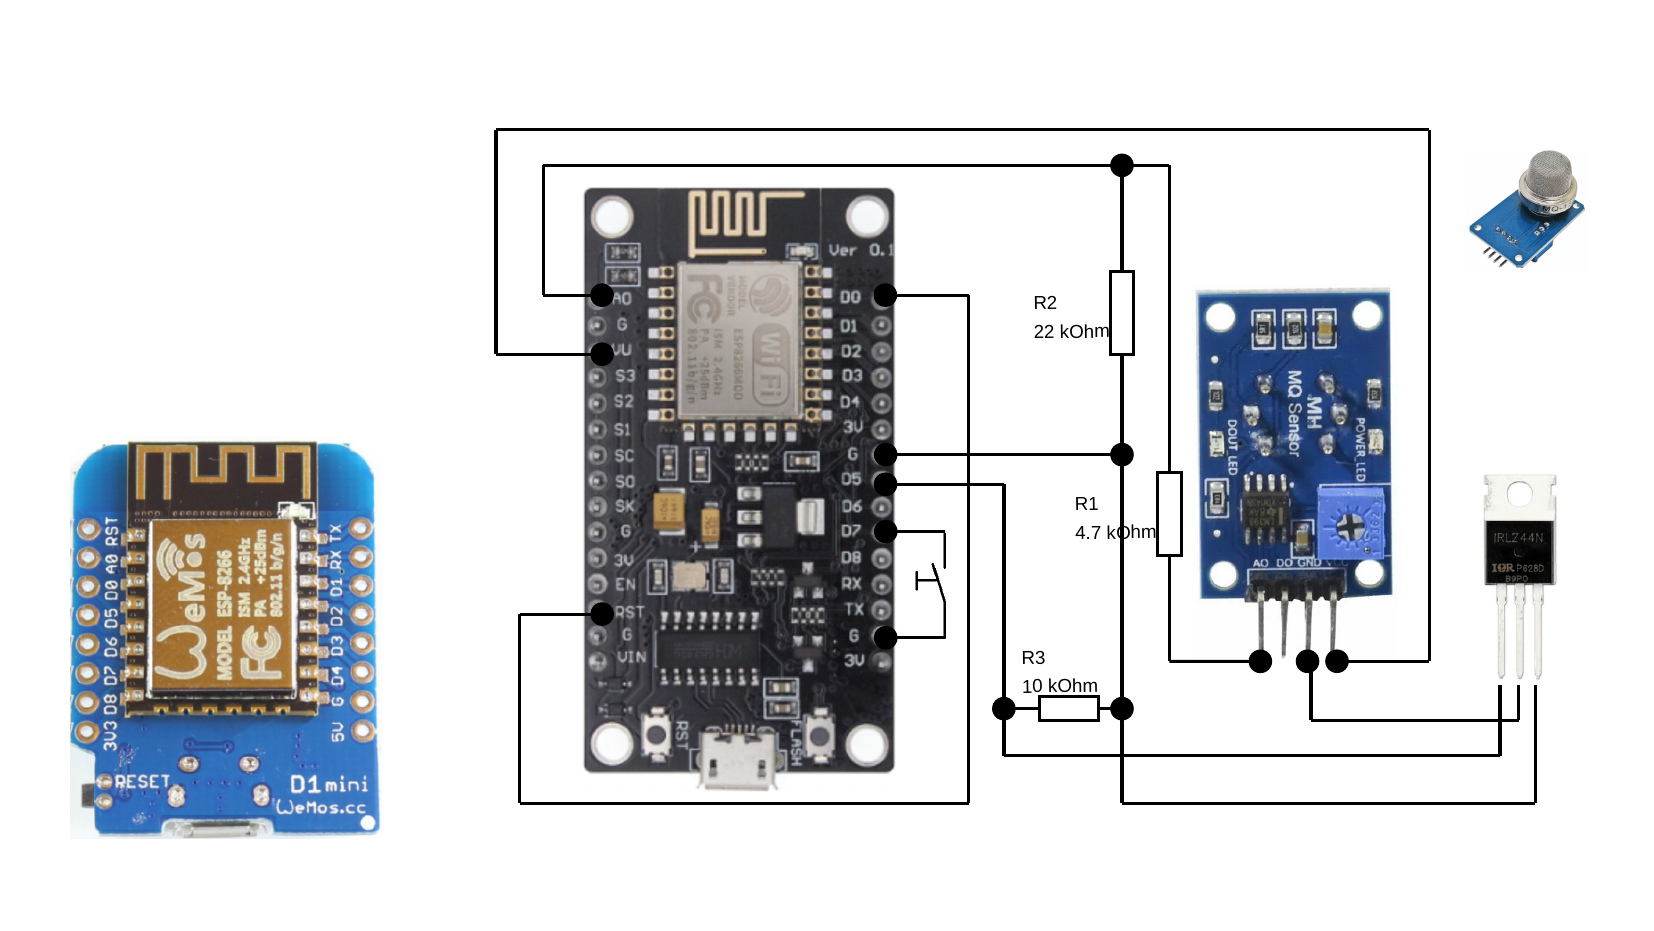

R2
22 kOhm
R1
4.7 kOhm
R3
10 kOhm